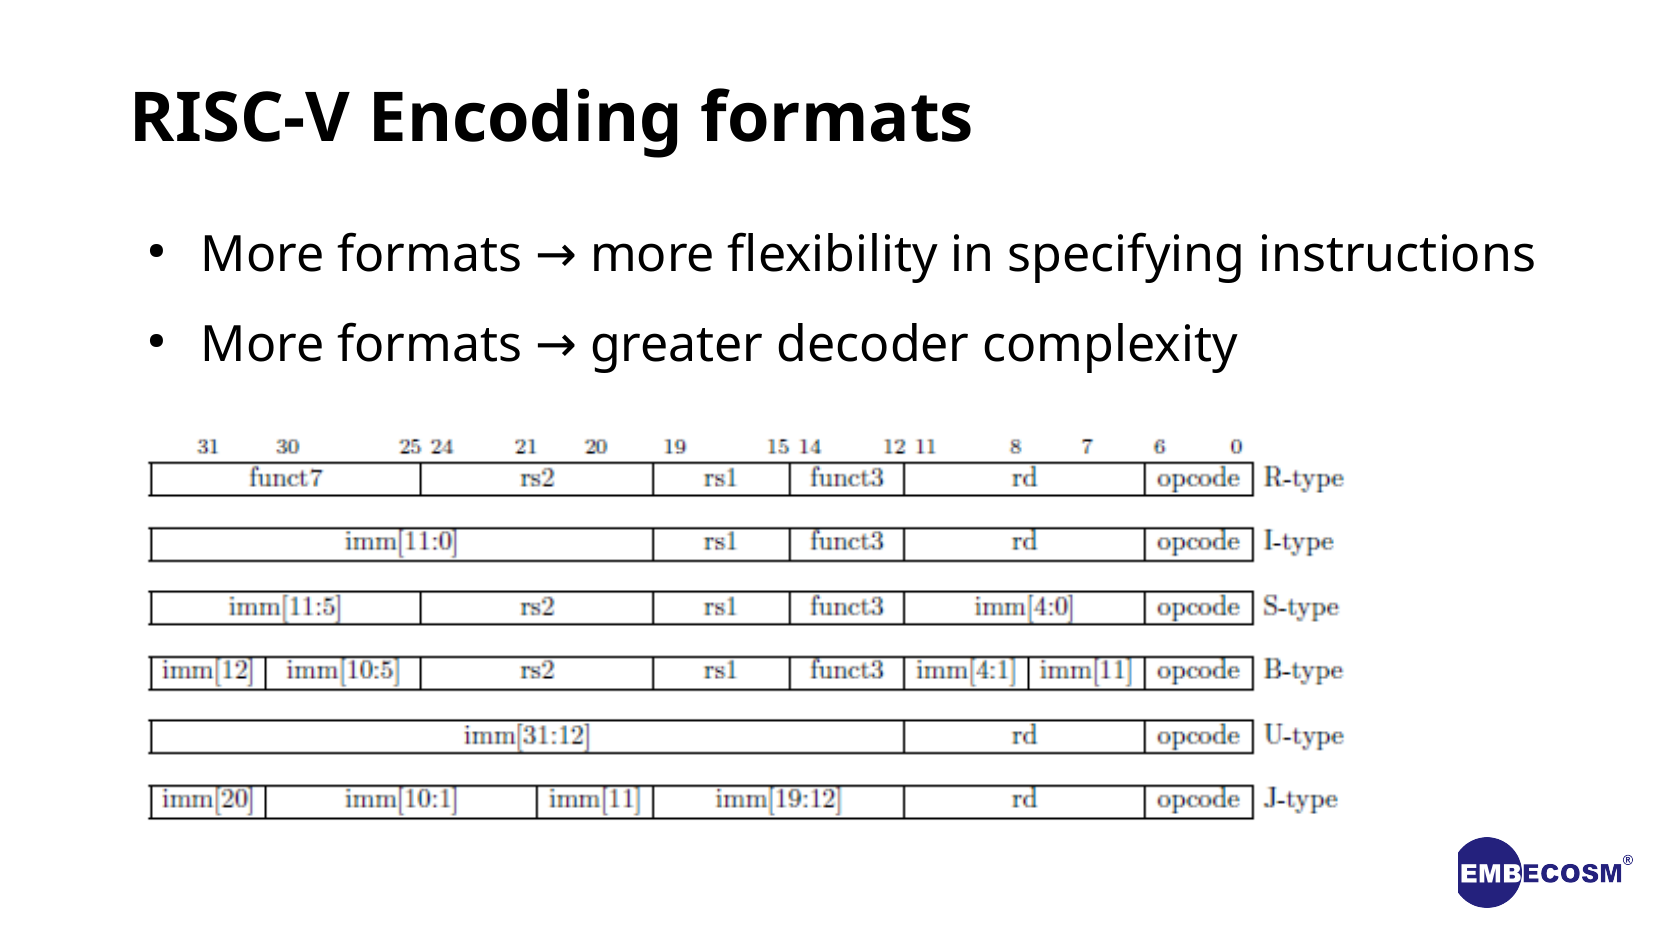

# RISC-V Encoding formats
More formats → more flexibility in specifying instructions
More formats → greater decoder complexity